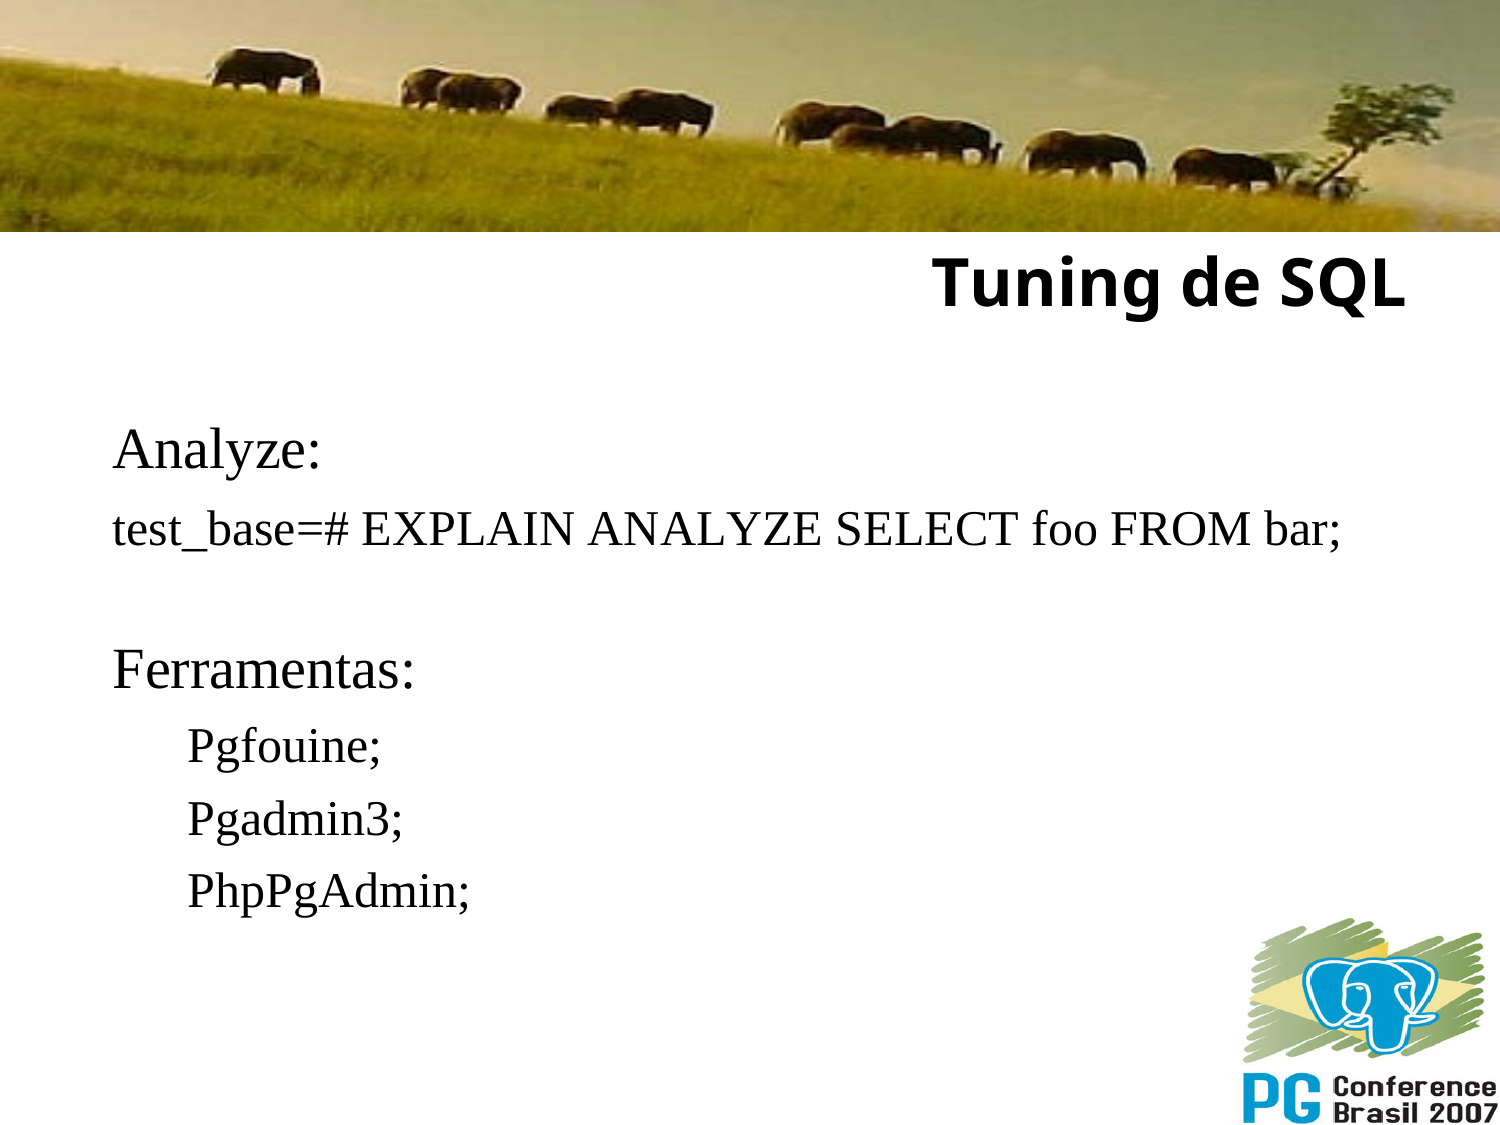

Tuning de SQL
# Analyze:
test_base=# EXPLAIN ANALYZE SELECT foo FROM bar;
Ferramentas:
Pgfouine;
Pgadmin3;
PhpPgAdmin;